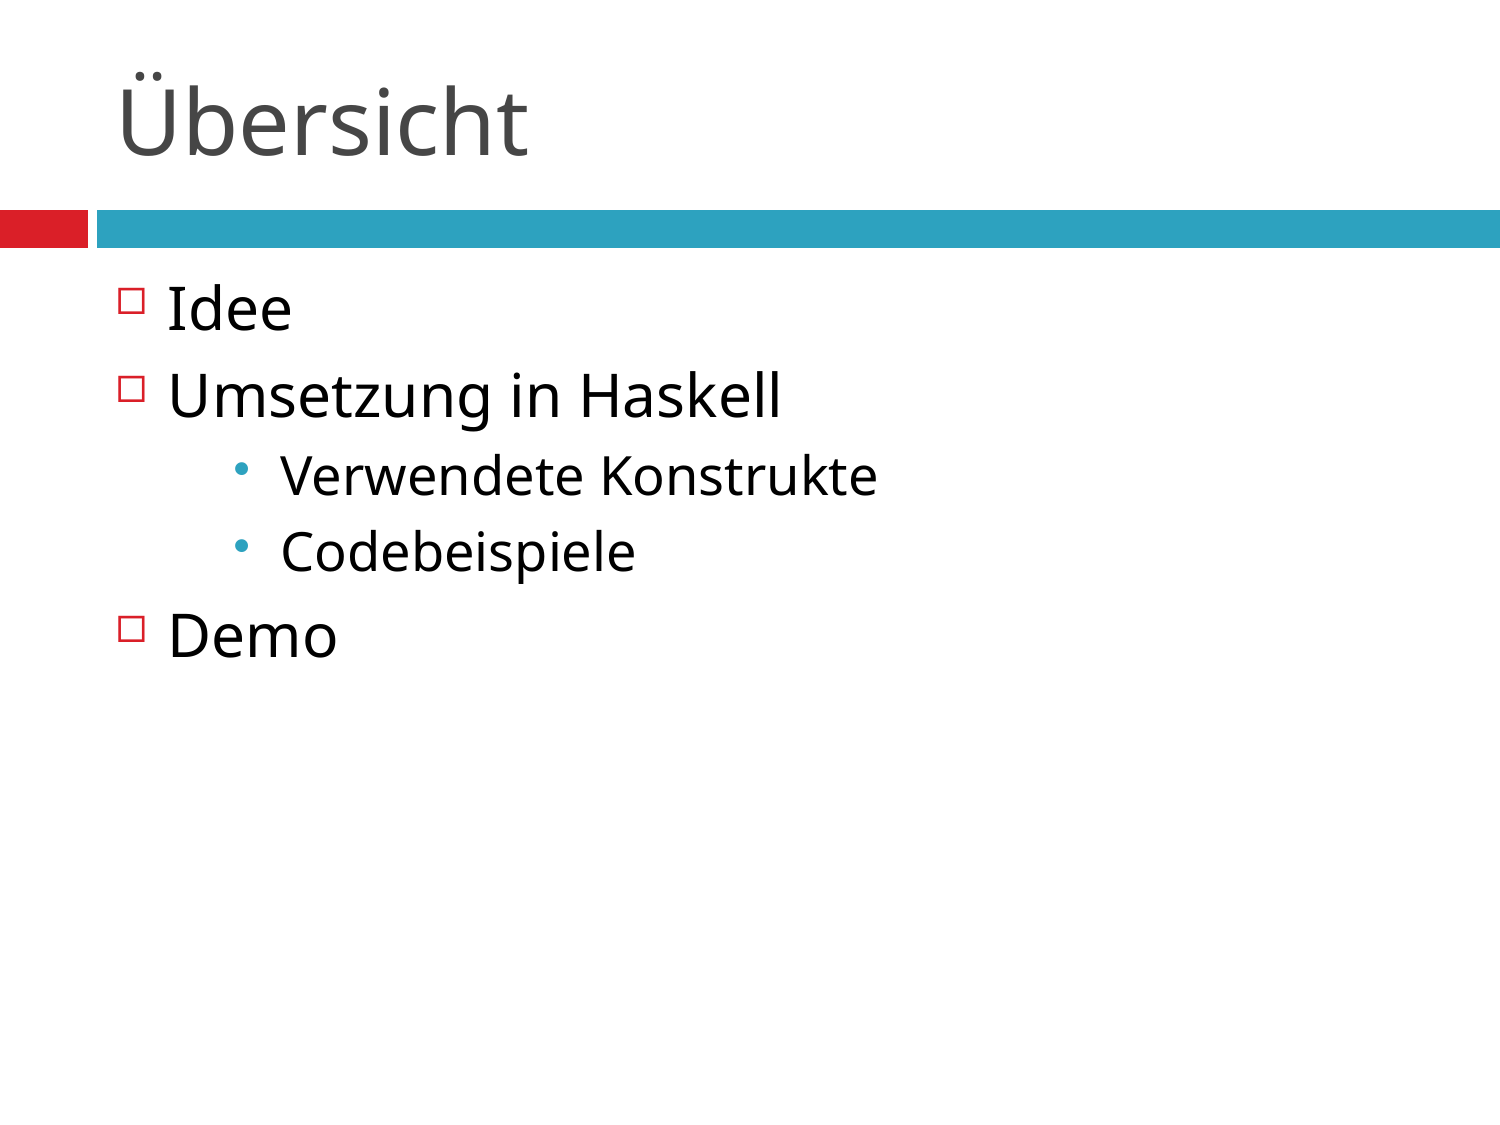

# Übersicht
Idee
Umsetzung in Haskell
Verwendete Konstrukte
Codebeispiele
Demo